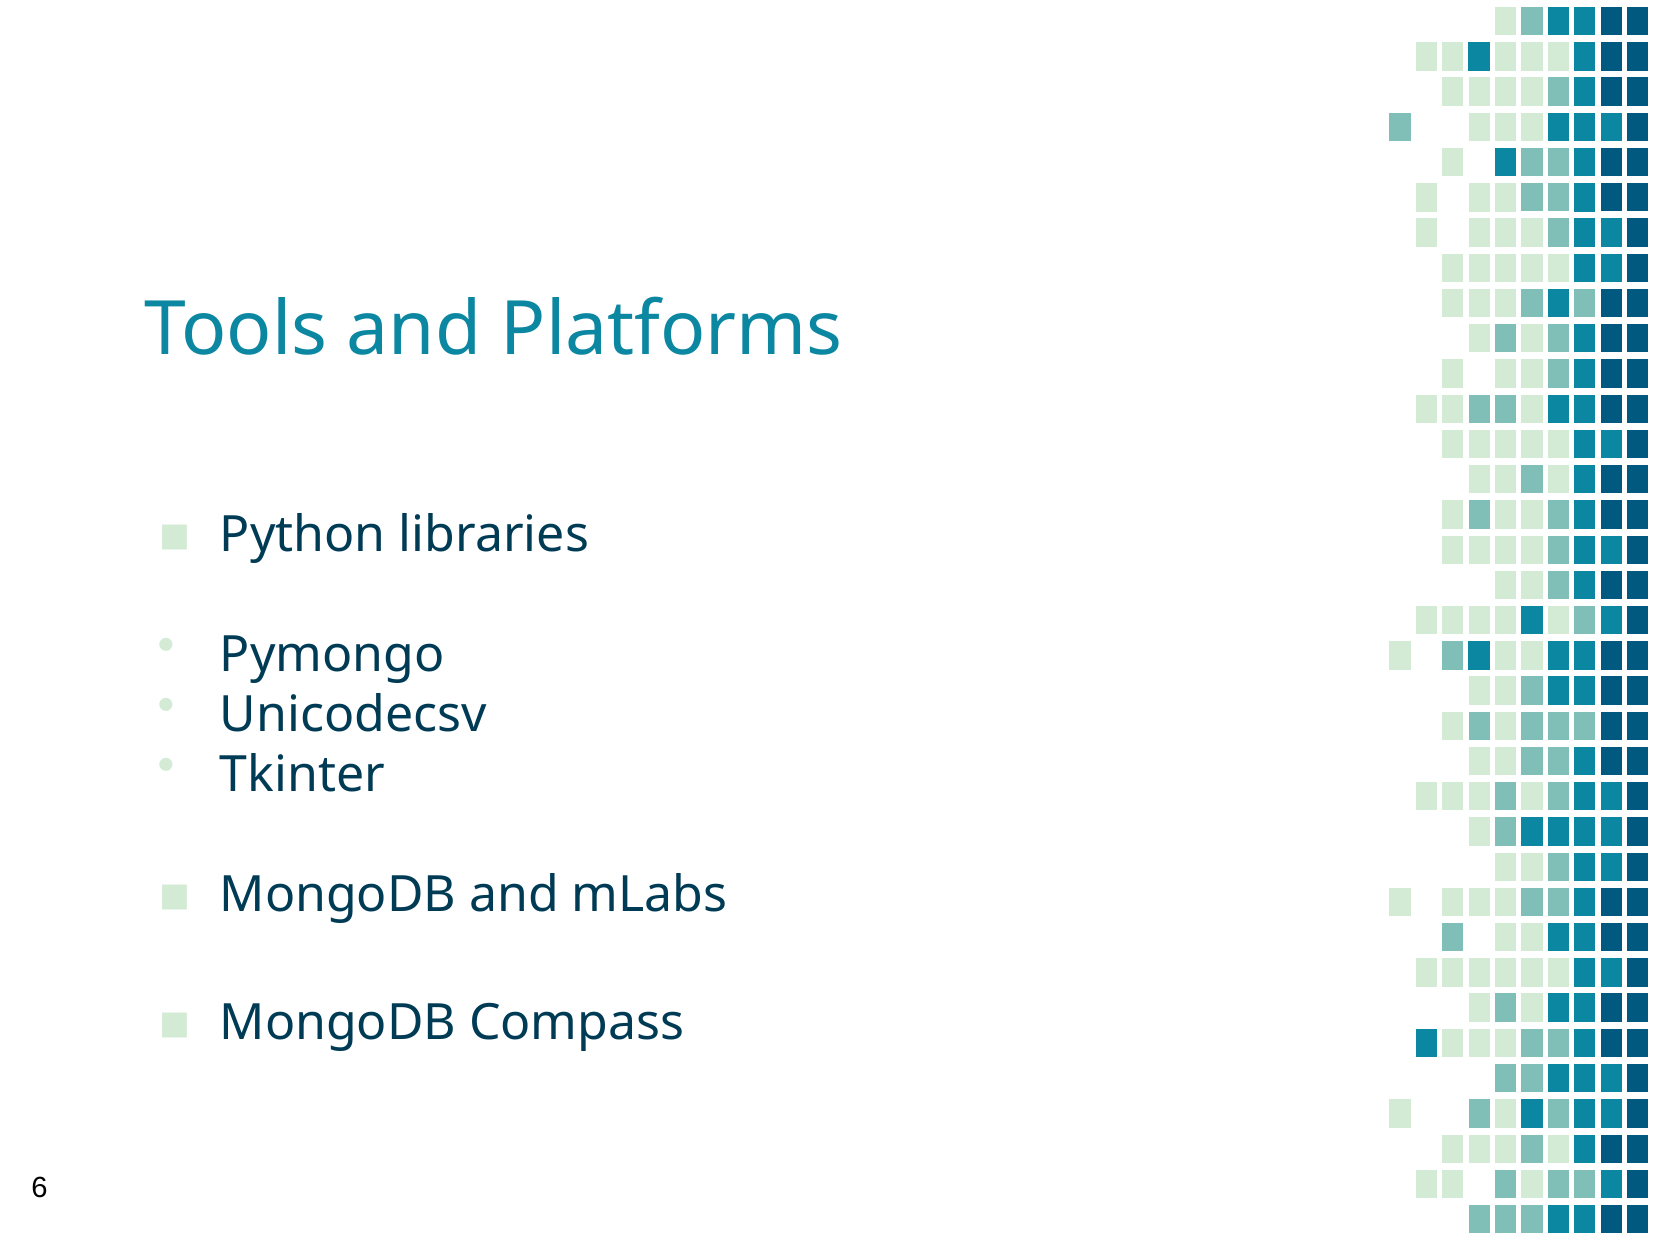

# Tools and Platforms
Python libraries
Pymongo
Unicodecsv
Tkinter
MongoDB and mLabs
MongoDB Compass